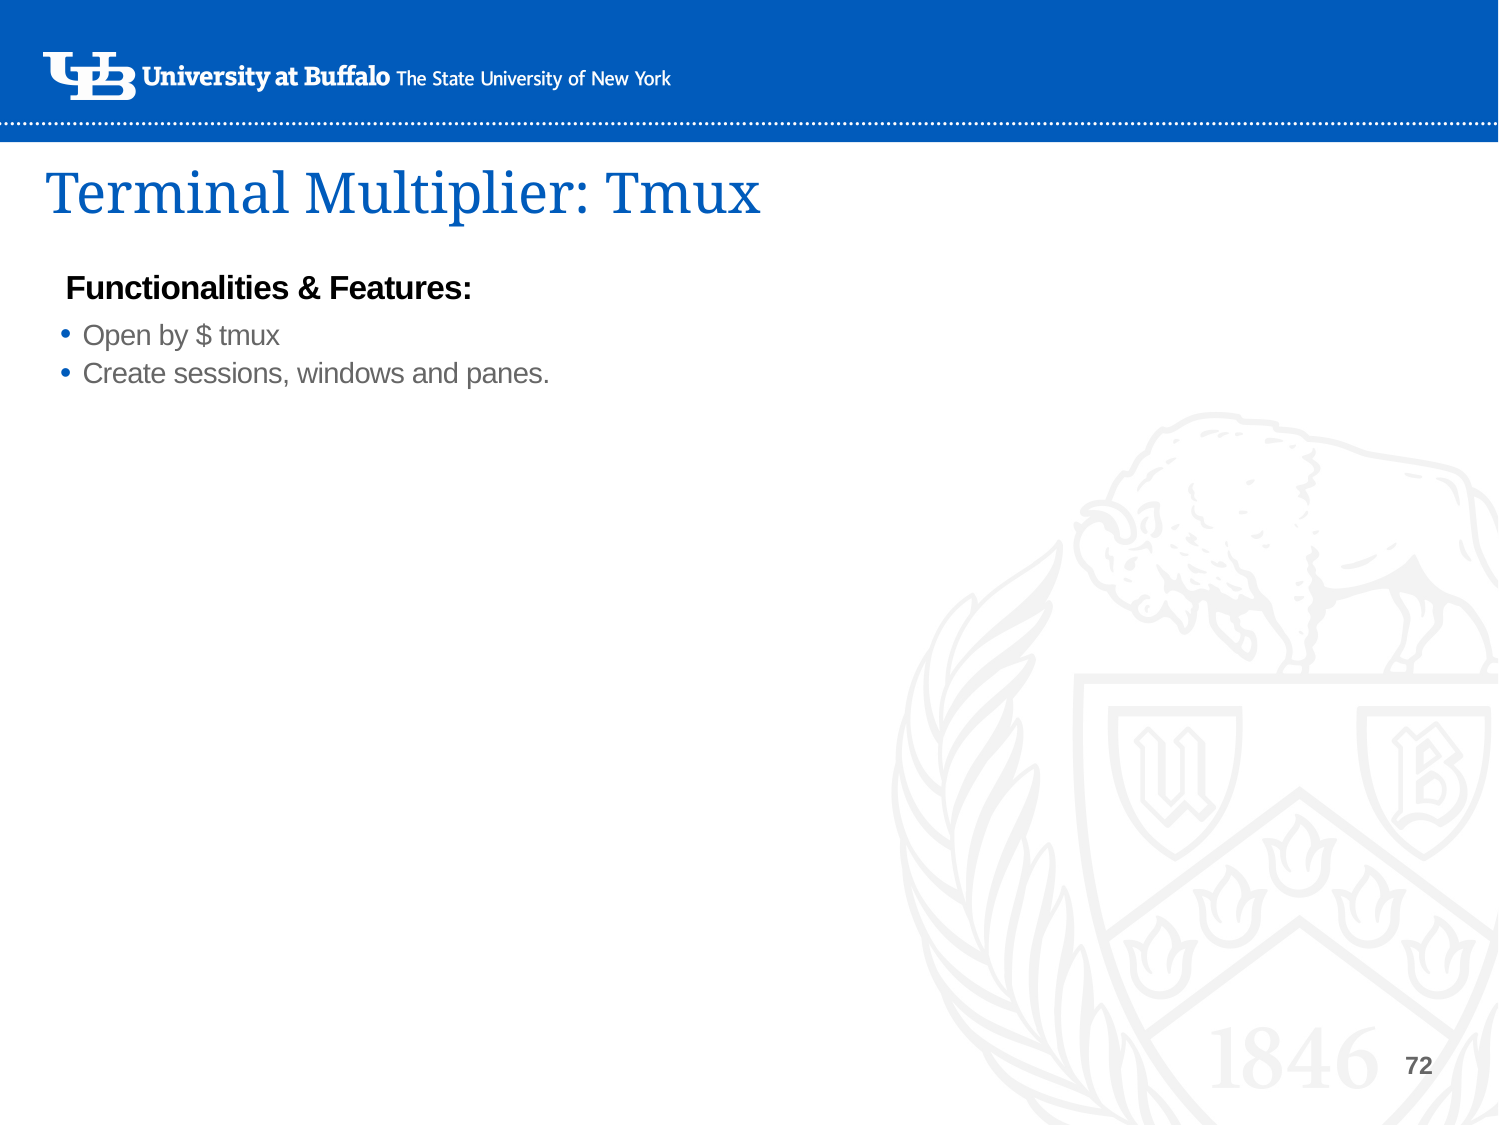

# Terminal Multiplier: Tmux
Functionalities & Features:
Open by $ tmux
Create sessions, windows and panes.